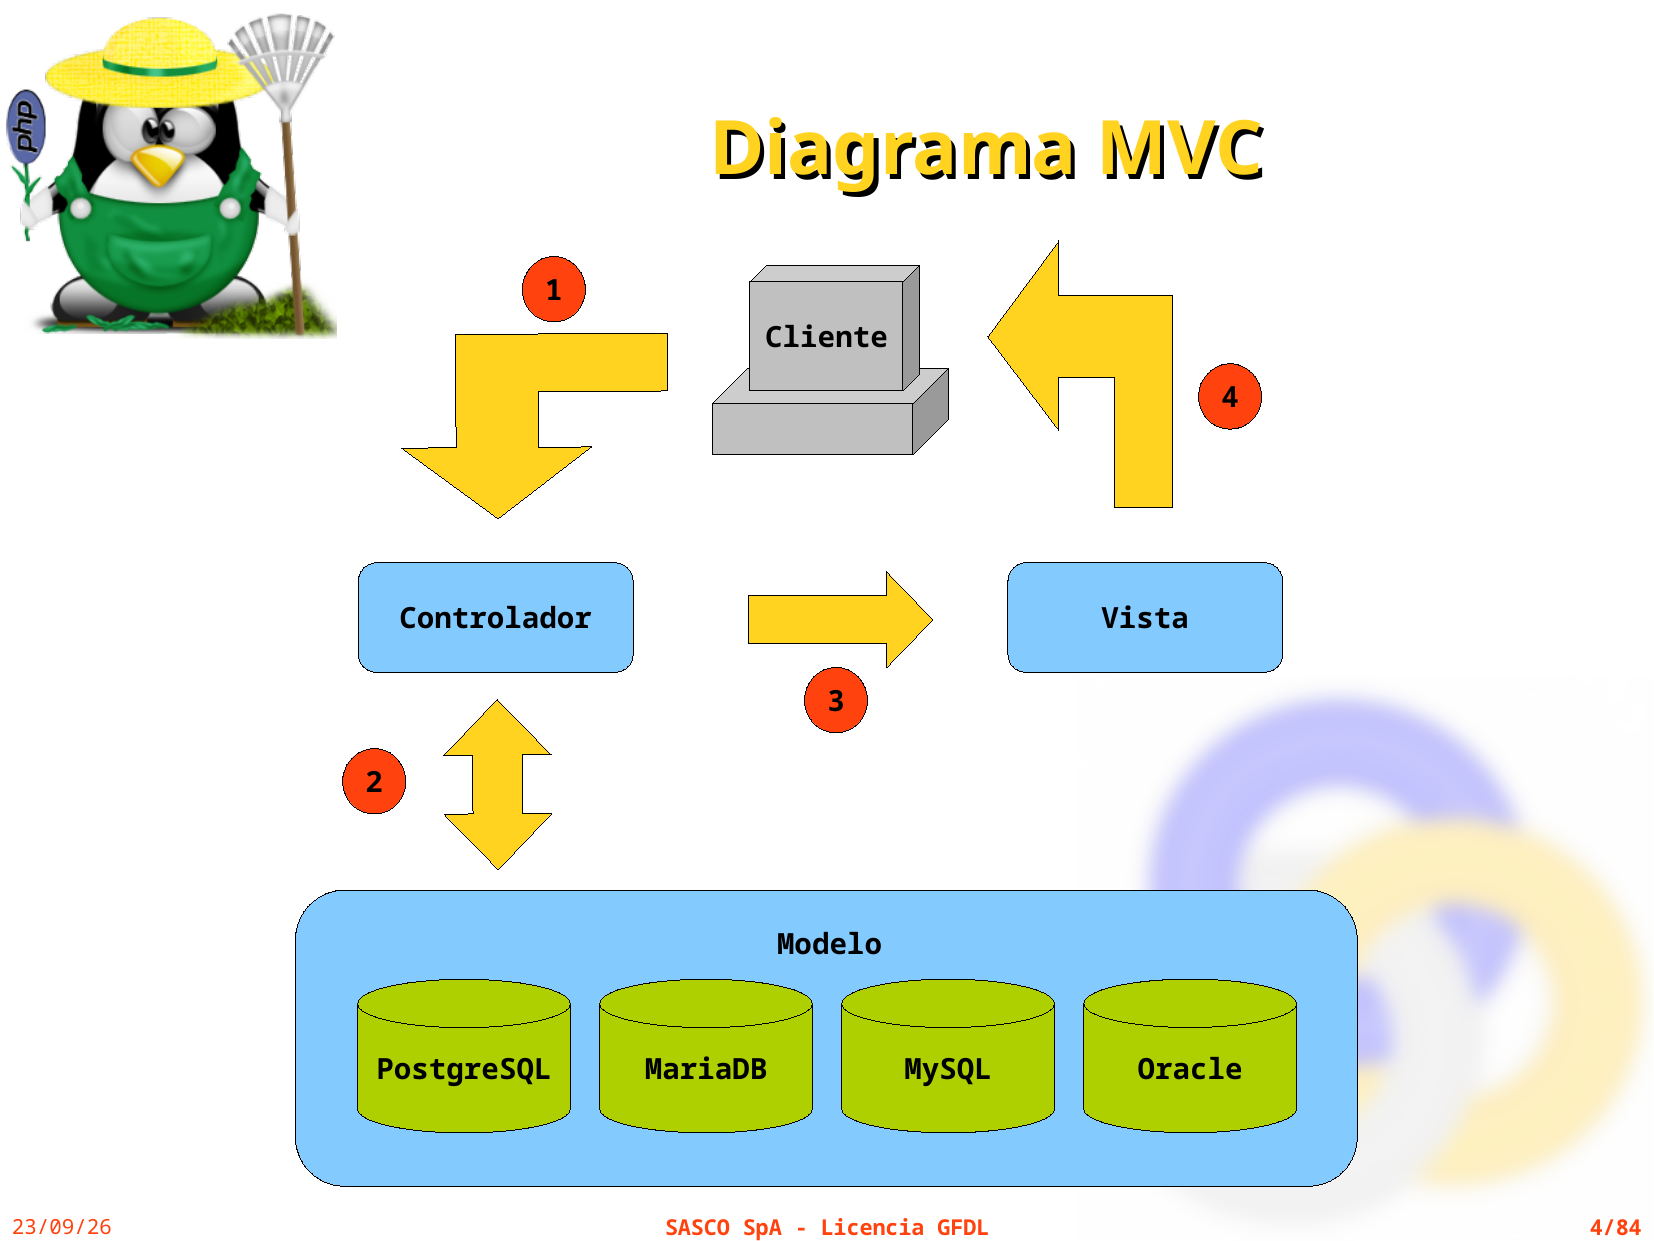

# Diagrama MVC
1
Cliente
4
Vista
Controlador
3
2
Modelo
Oracle
MySQL
MariaDB
PostgreSQL
SASCO SpA - Licencia GFDL
4